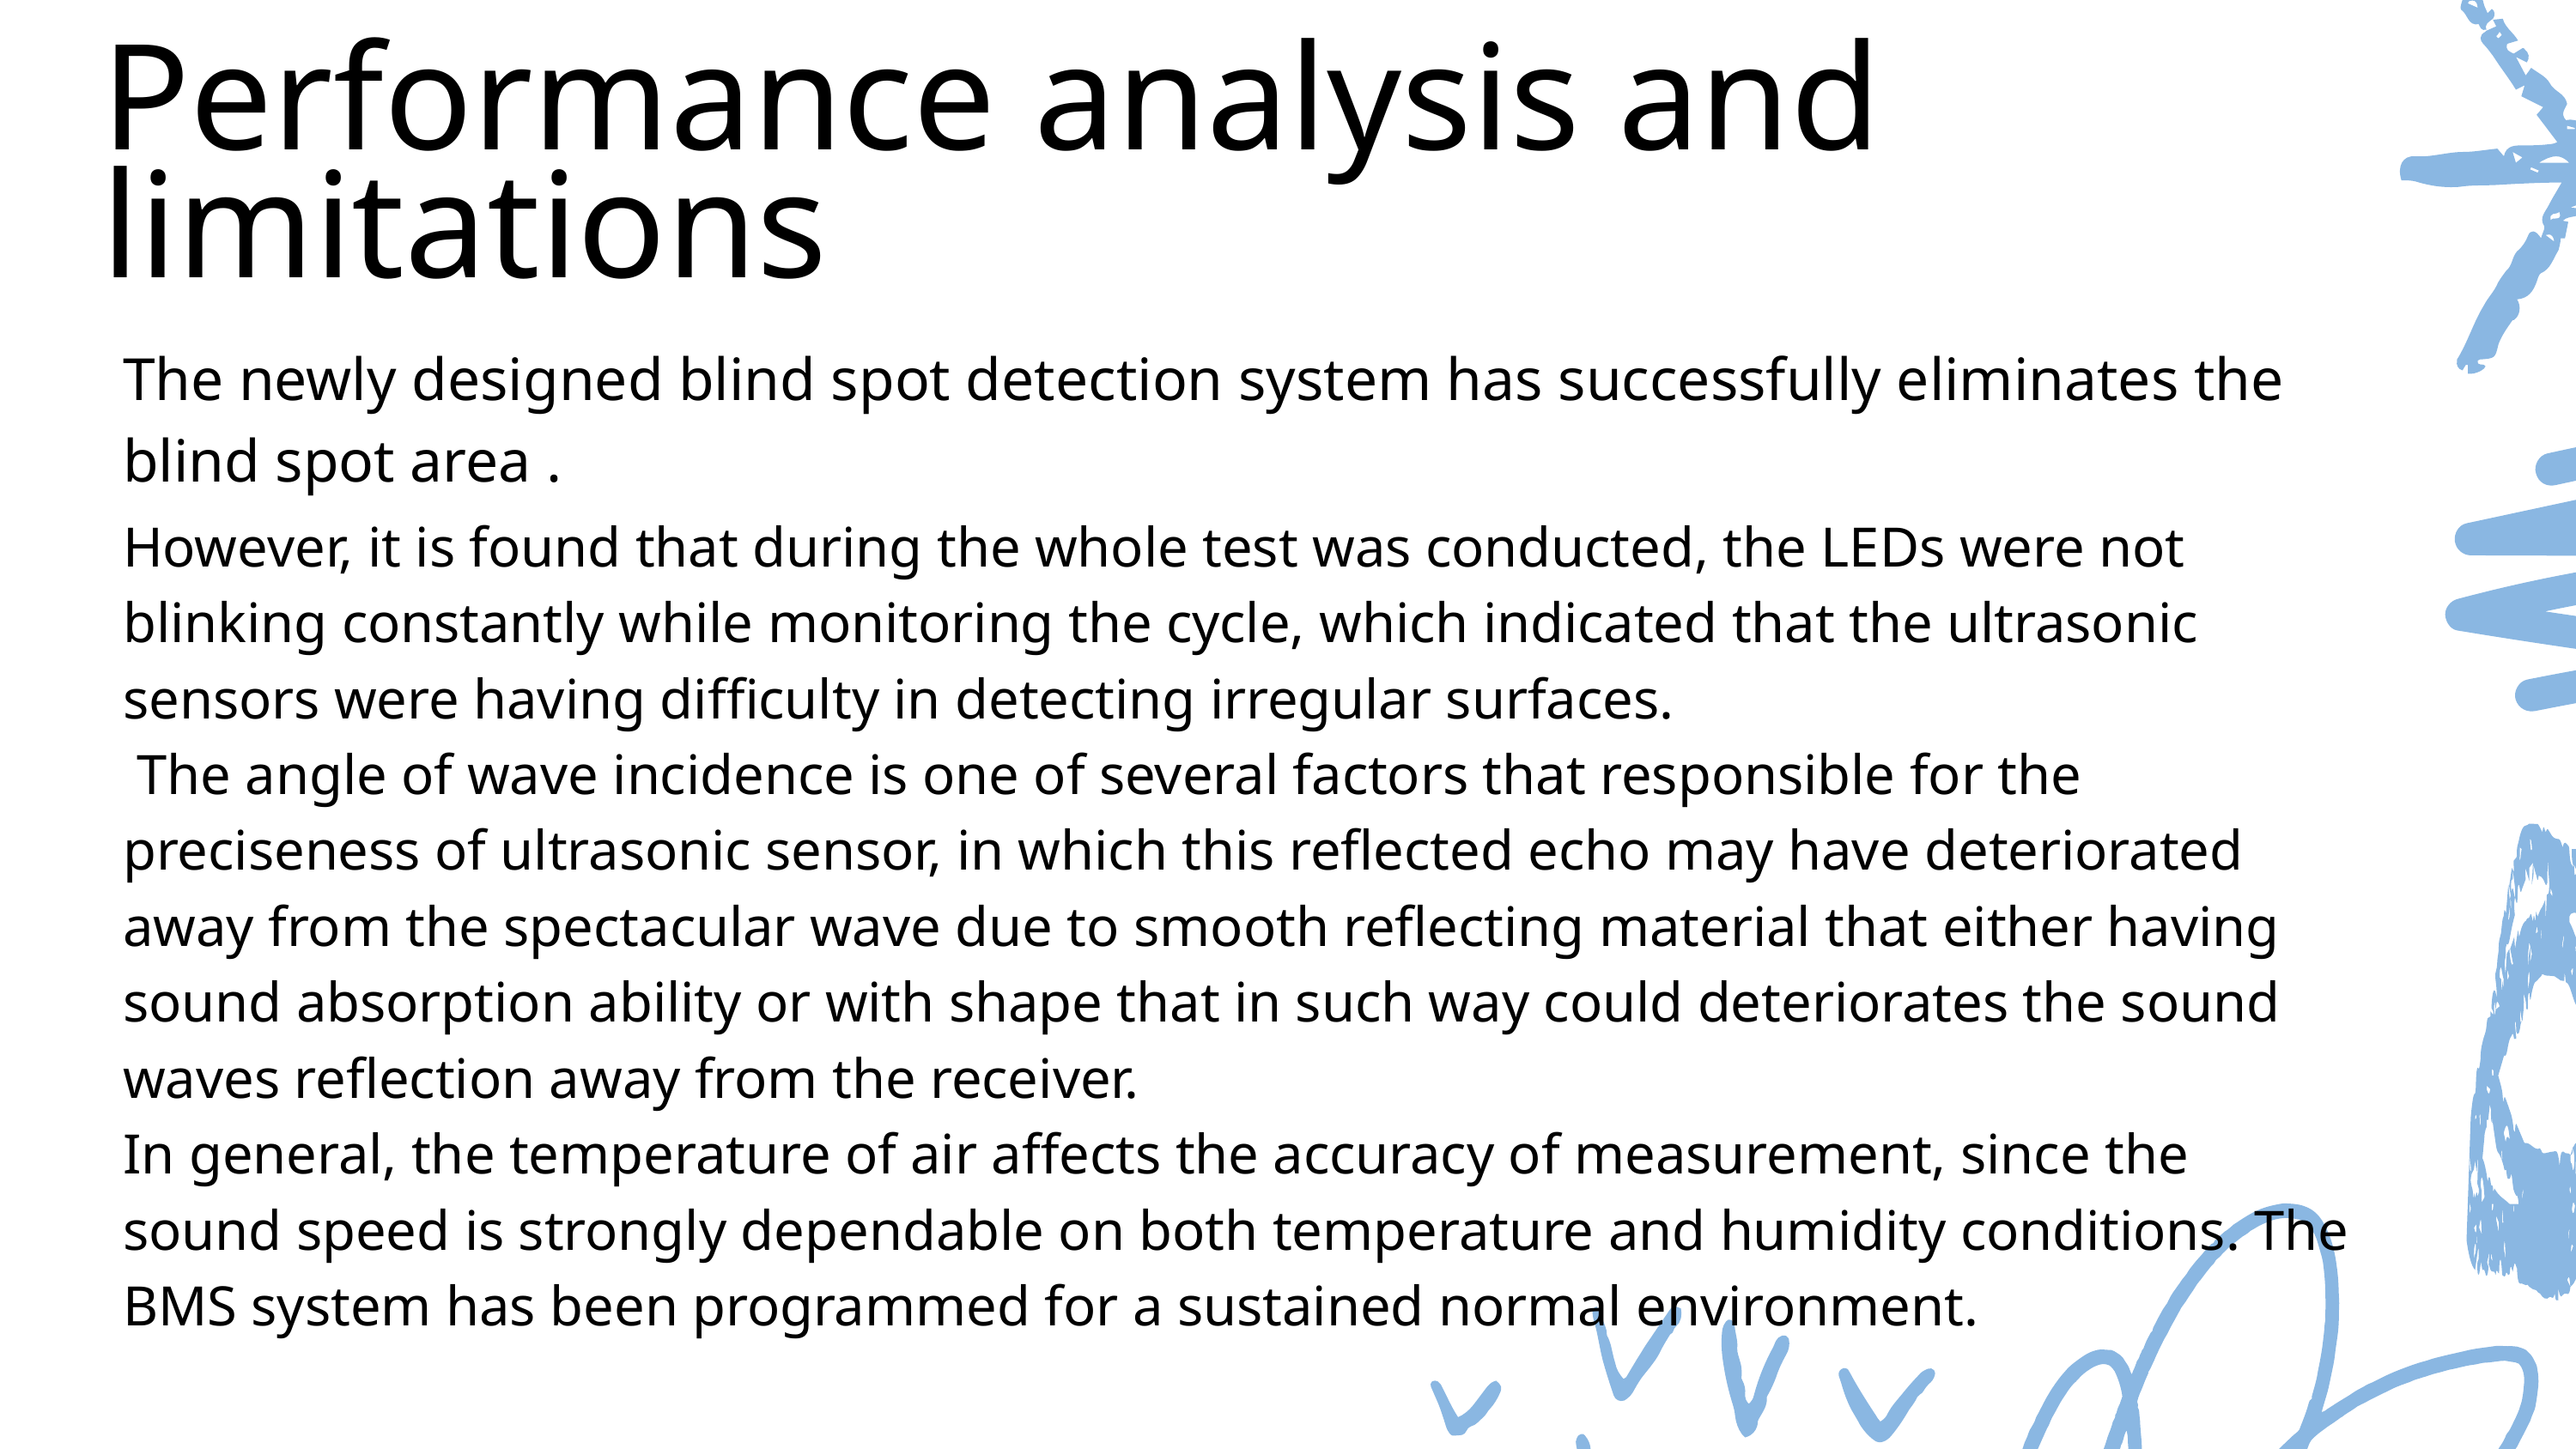

Performance analysis and limitations
The newly designed blind spot detection system has successfully eliminates the blind spot area .
However, it is found that during the whole test was conducted, the LEDs were not blinking constantly while monitoring the cycle, which indicated that the ultrasonic sensors were having difficulty in detecting irregular surfaces.
 The angle of wave incidence is one of several factors that responsible for the preciseness of ultrasonic sensor, in which this reflected echo may have deteriorated away from the spectacular wave due to smooth reflecting material that either having sound absorption ability or with shape that in such way could deteriorates the sound waves reflection away from the receiver.
In general, the temperature of air affects the accuracy of measurement, since the sound speed is strongly dependable on both temperature and humidity conditions. The BMS system has been programmed for a sustained normal environment.